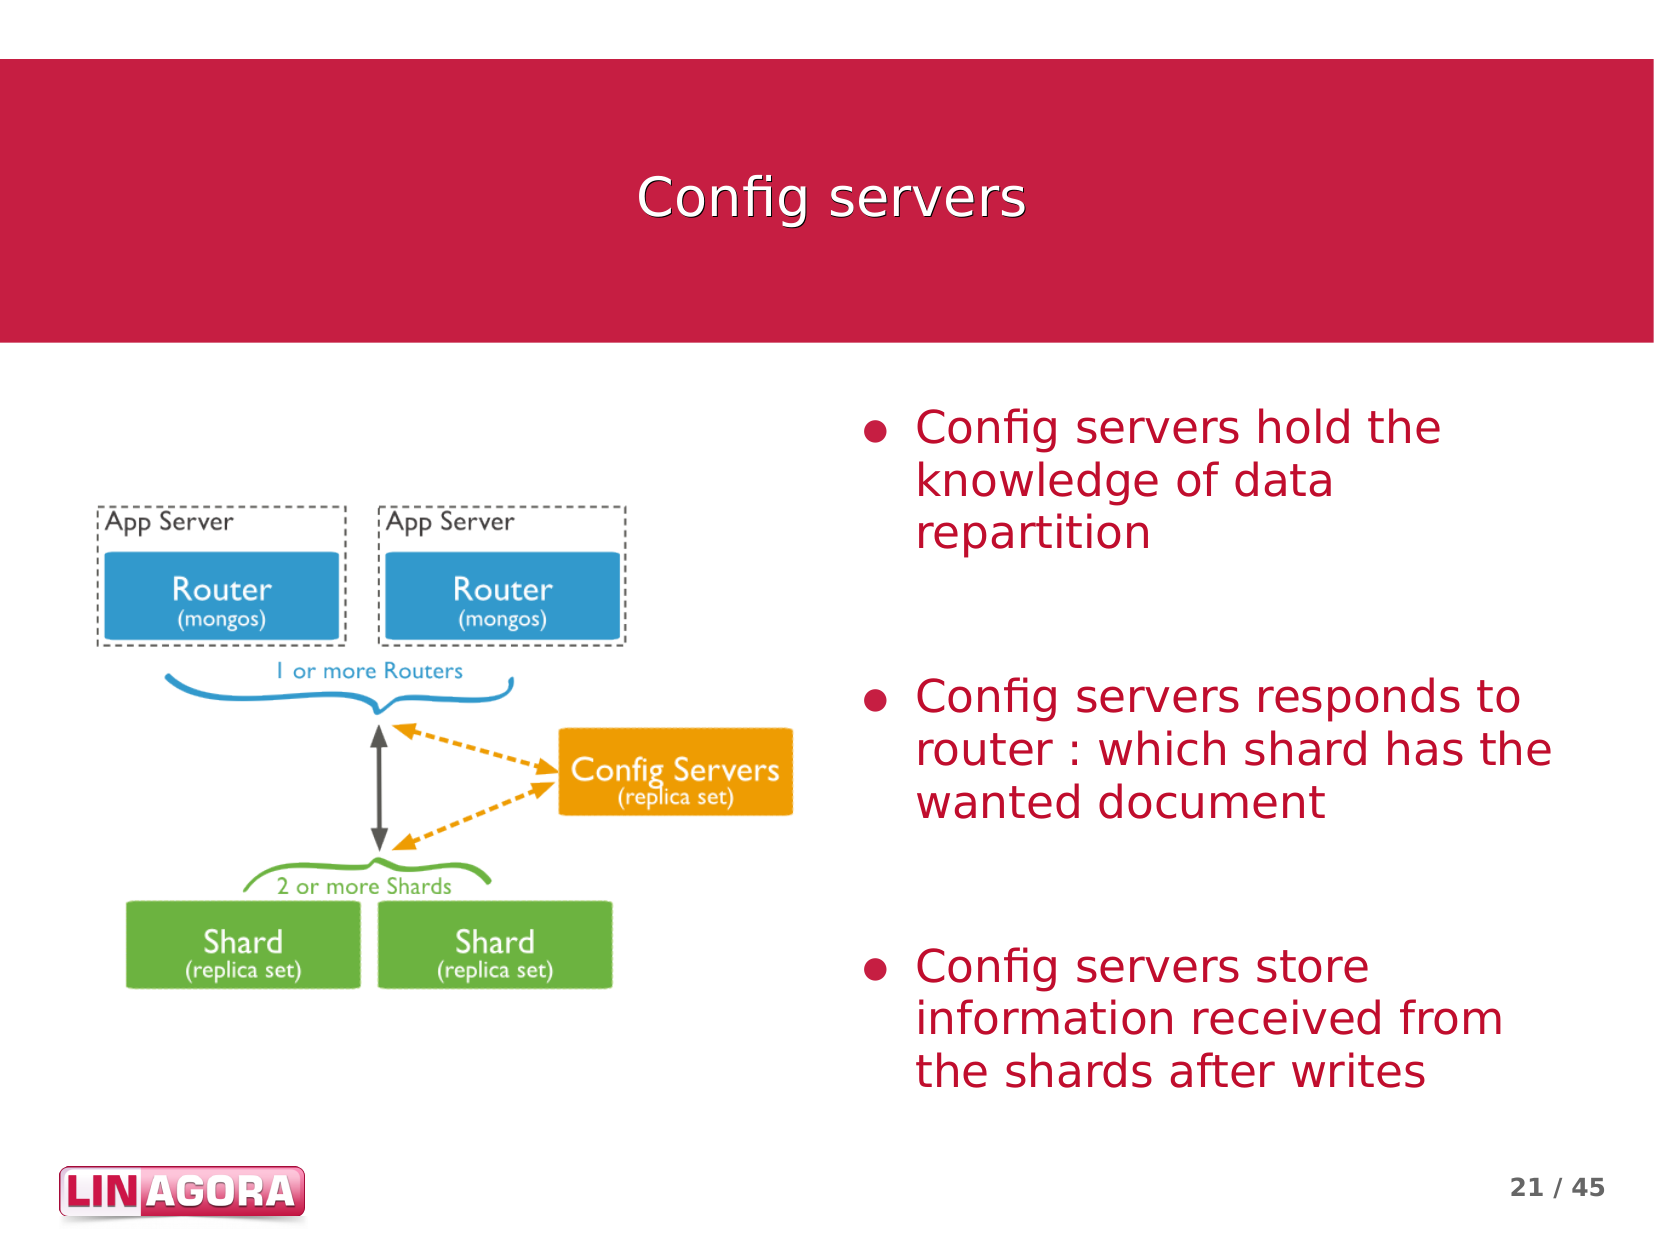

# Config servers
Config servers hold the knowledge of data repartition
Config servers responds to router : which shard has the wanted document
Config servers store information received from the shards after writes